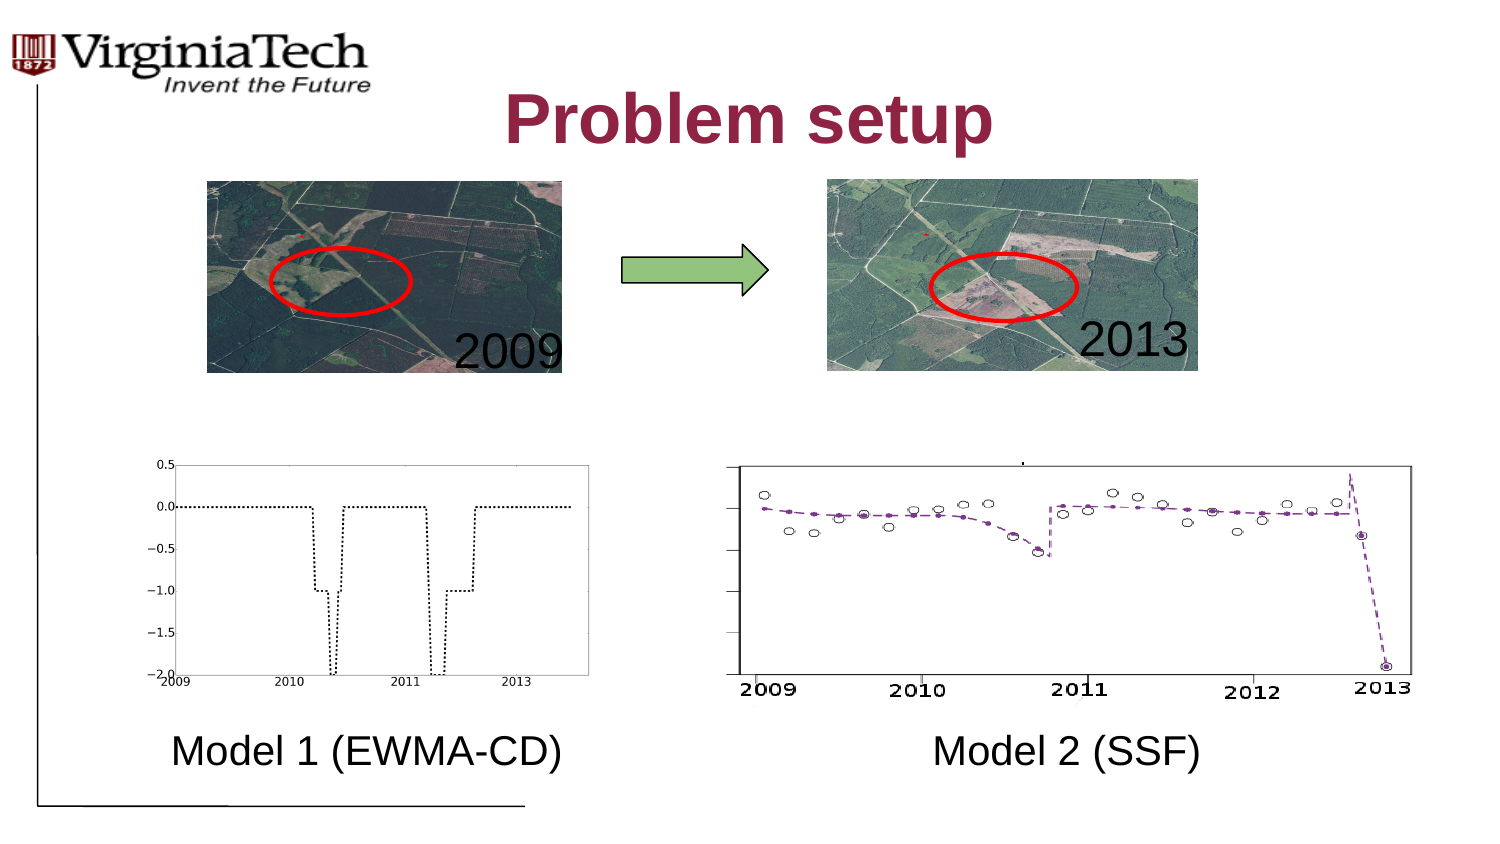

# Problem setup
2013
2009
Model 1 (EWMA-CD)
Model 2 (SSF)